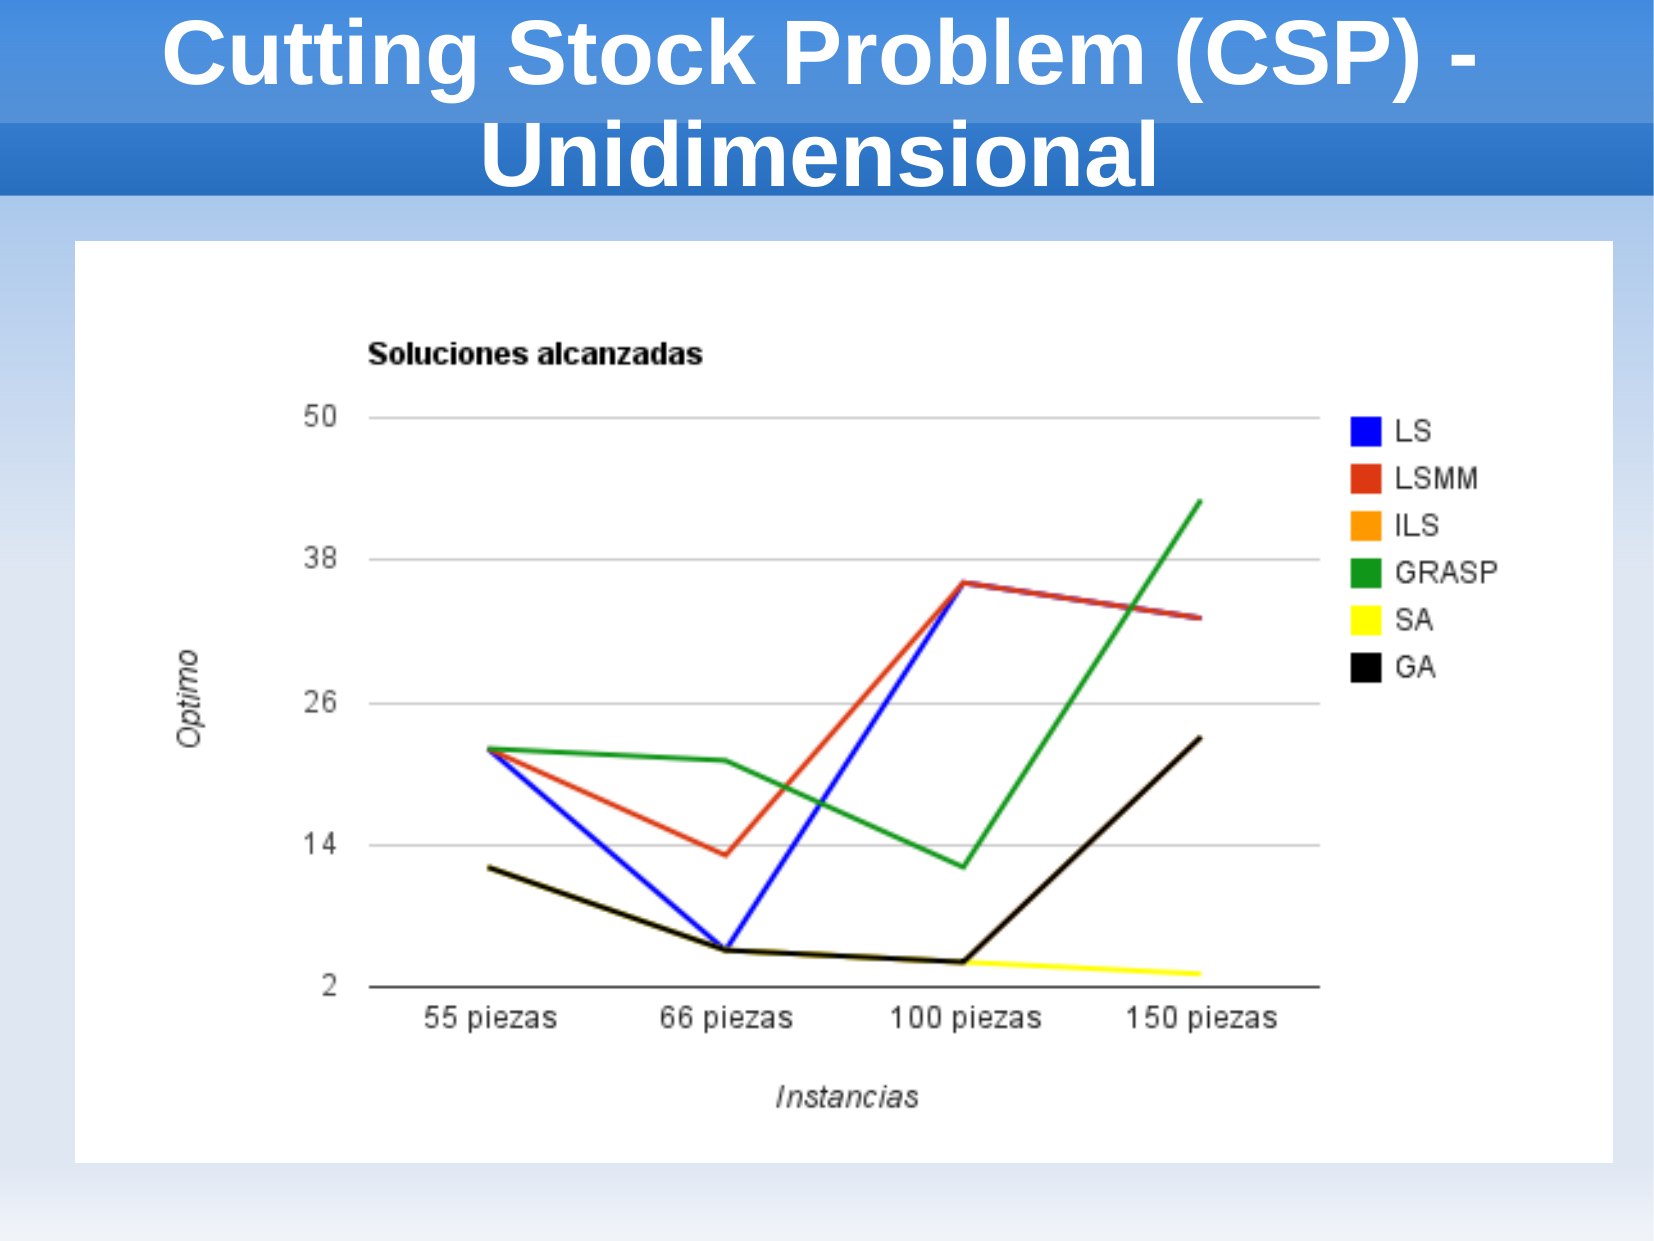

# Cutting Stock Problem (CSP) - Unidimensional